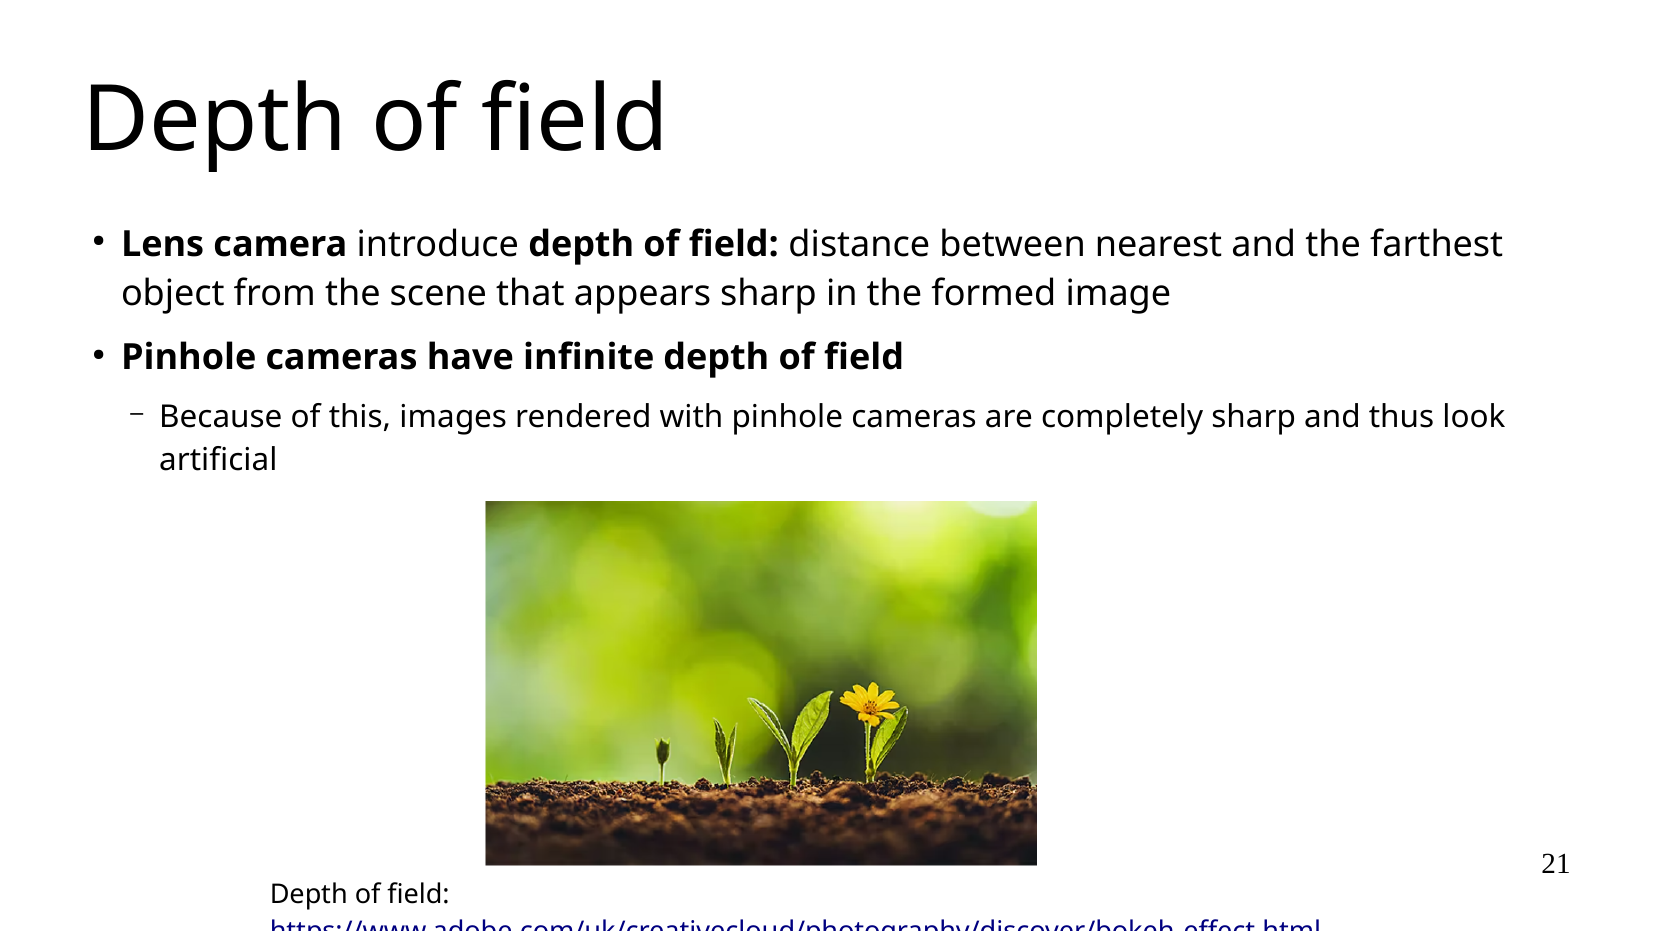

# Depth of field
Lens camera introduce depth of field: distance between nearest and the farthest object from the scene that appears sharp in the formed image
Pinhole cameras have infinite depth of field
Because of this, images rendered with pinhole cameras are completely sharp and thus look artificial
21
Depth of field: https://www.adobe.com/uk/creativecloud/photography/discover/bokeh-effect.html